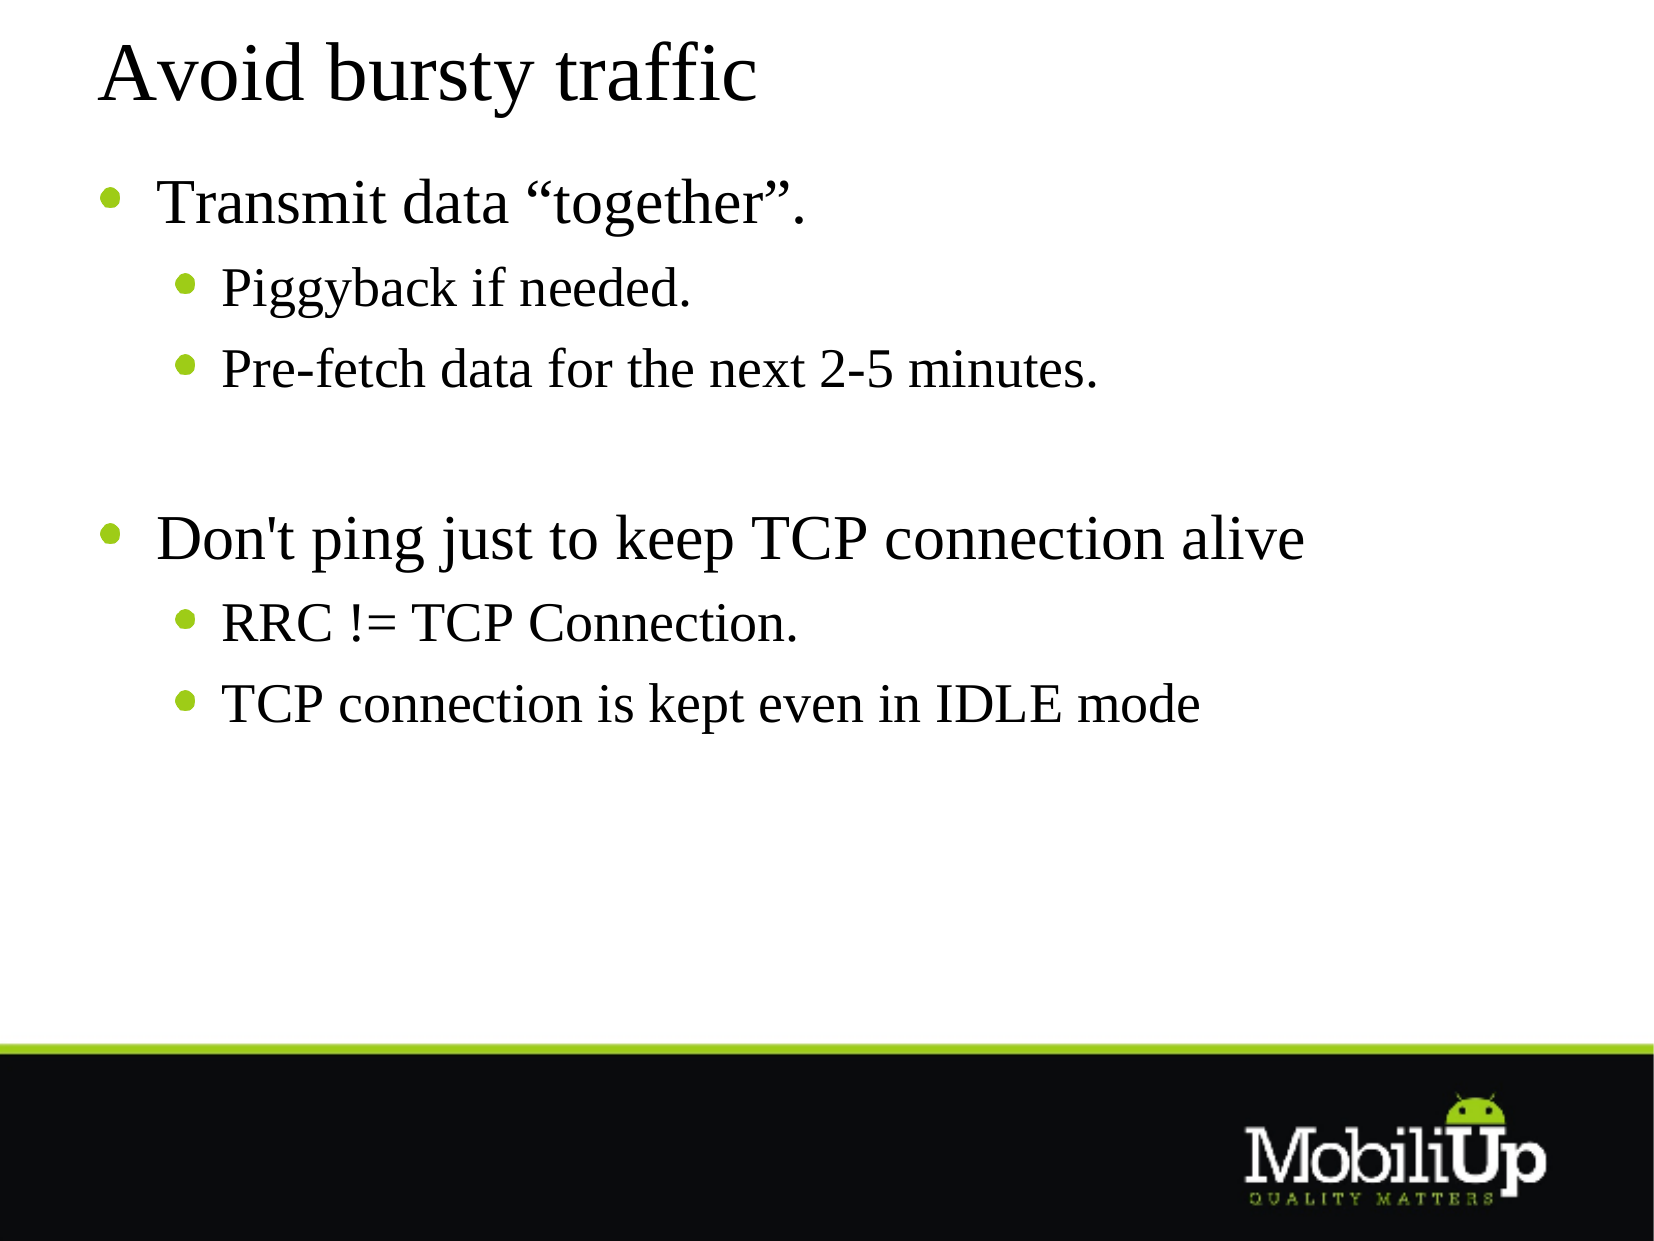

# Avoid bursty traffic
Transmit data “together”.
Piggyback if needed.
Pre-fetch data for the next 2-5 minutes.
Don't ping just to keep TCP connection alive
RRC != TCP Connection.
TCP connection is kept even in IDLE mode